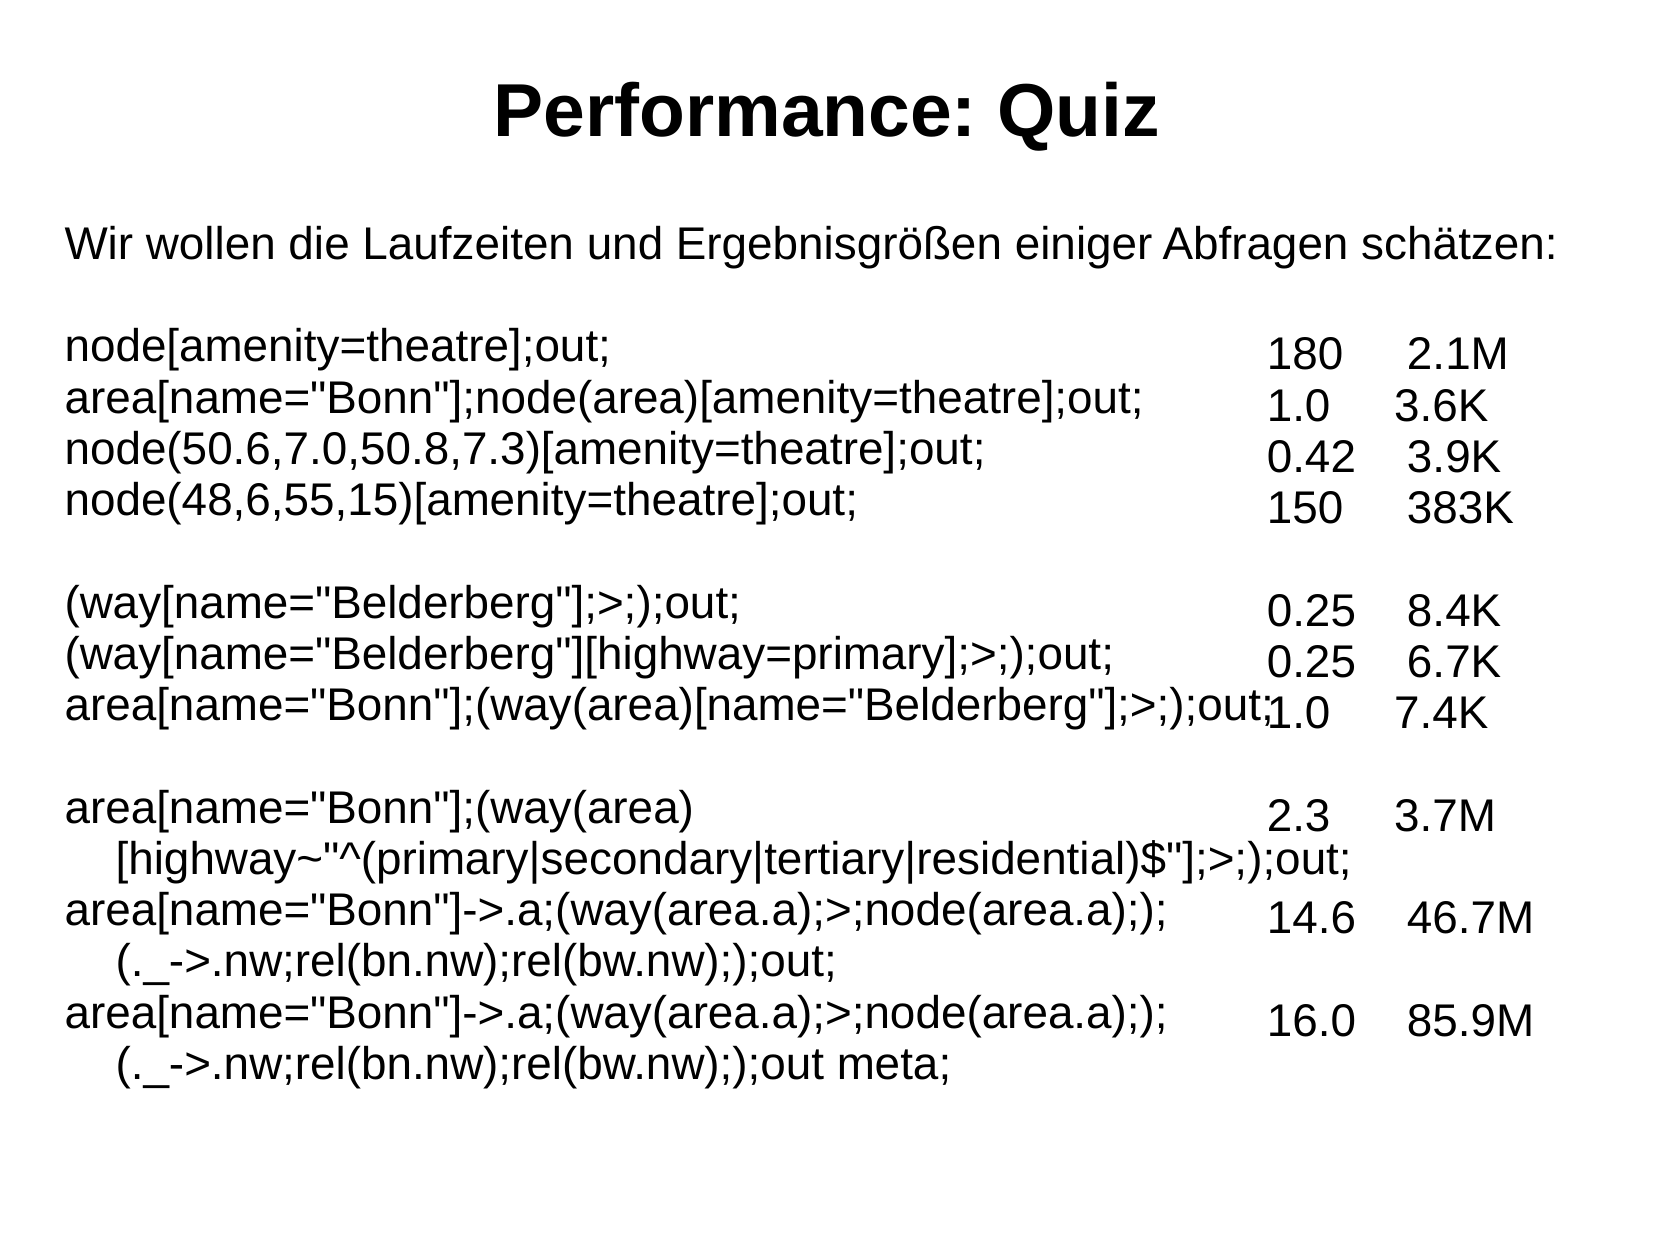

Performance: Quiz
Wir wollen die Laufzeiten und Ergebnisgrößen einiger Abfragen schätzen:
node[amenity=theatre];out;
area[name="Bonn"];node(area)[amenity=theatre];out;
node(50.6,7.0,50.8,7.3)[amenity=theatre];out;
node(48,6,55,15)[amenity=theatre];out;
(way[name="Belderberg"];>;);out;
(way[name="Belderberg"][highway=primary];>;);out;
area[name="Bonn"];(way(area)[name="Belderberg"];>;);out;
area[name="Bonn"];(way(area)
 [highway~"^(primary|secondary|tertiary|residential)$"];>;);out;
area[name="Bonn"]->.a;(way(area.a);>;node(area.a););
 (._->.nw;rel(bn.nw);rel(bw.nw););out;
area[name="Bonn"]->.a;(way(area.a);>;node(area.a););
 (._->.nw;rel(bn.nw);rel(bw.nw););out meta;
180 2.1M
1.0 3.6K
0.42 3.9K
150 383K
0.25 8.4K
0.25 6.7K
1.0 7.4K
2.3 3.7M
14.6 46.7M
16.0 85.9M